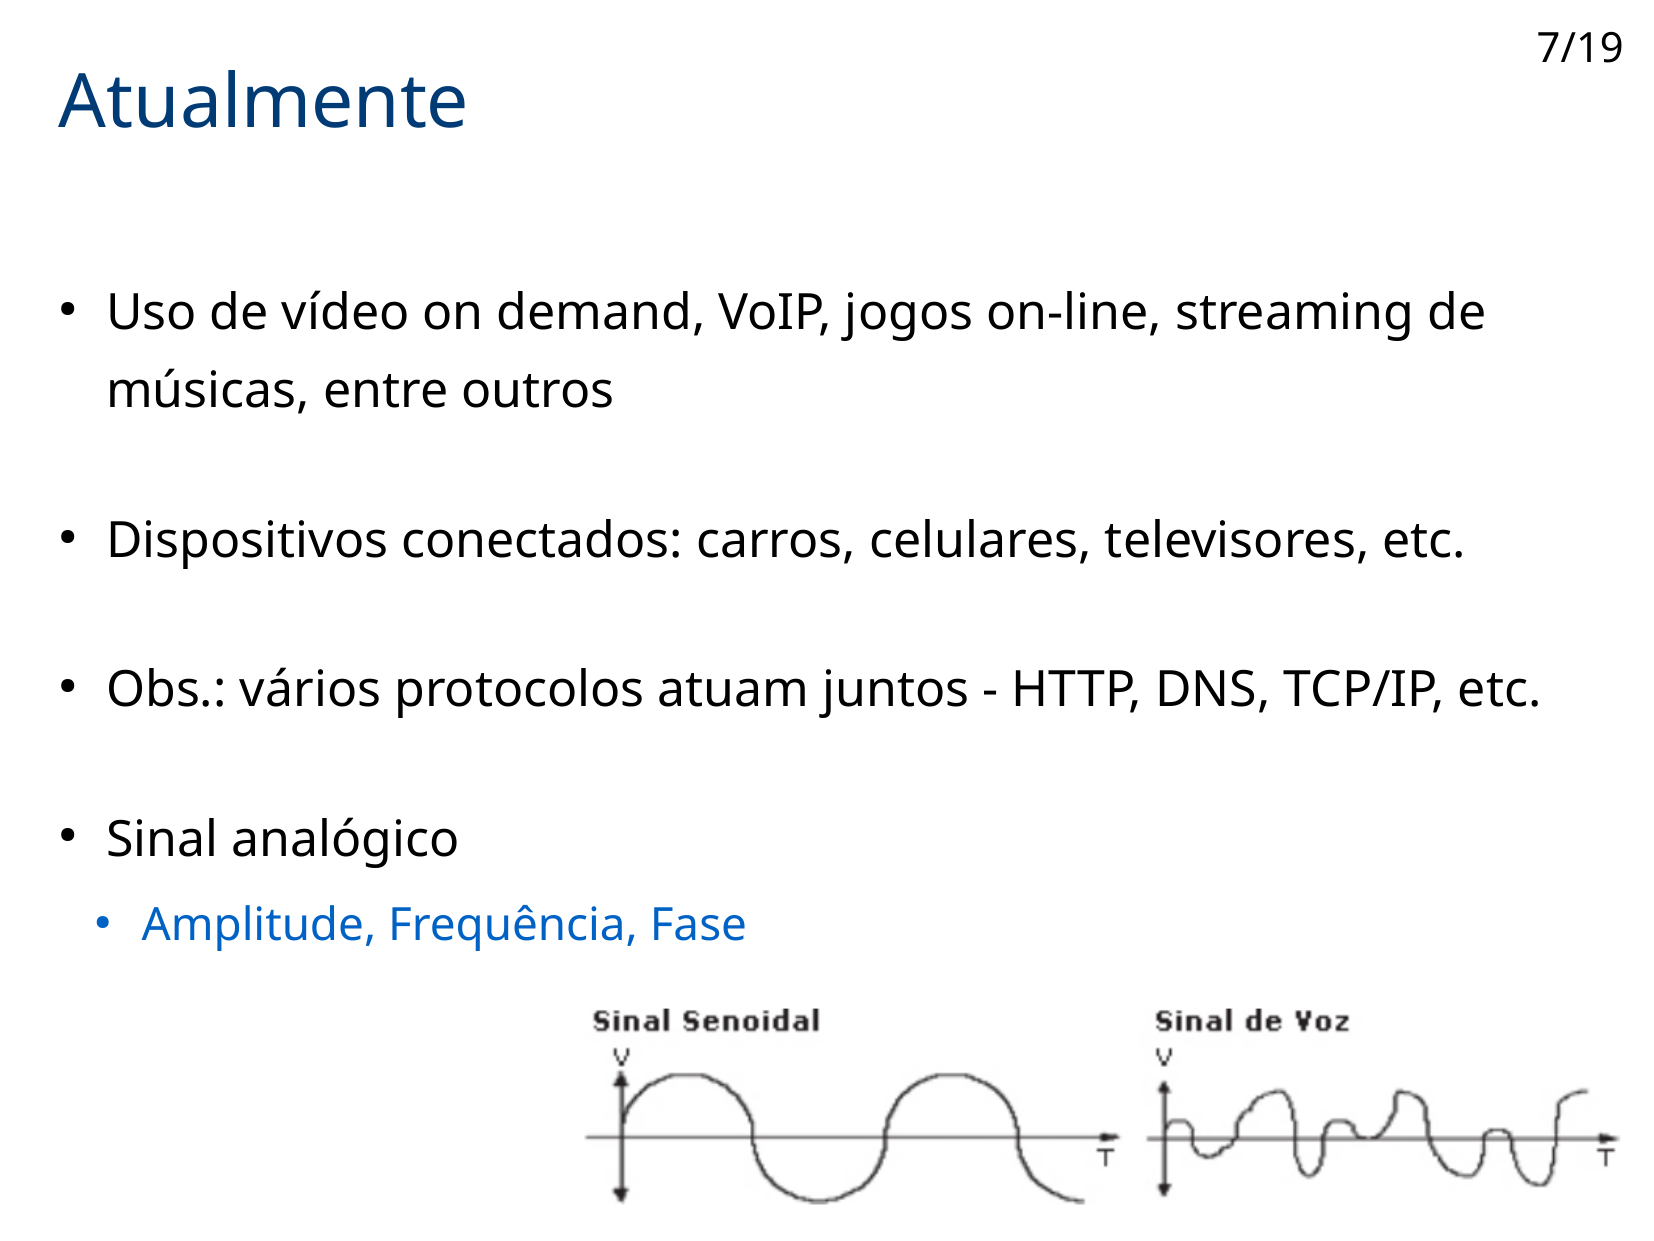

7
# Atualmente
Uso de vídeo on demand, VoIP, jogos on-line, streaming de músicas, entre outros
Dispositivos conectados: carros, celulares, televisores, etc.
Obs.: vários protocolos atuam juntos - HTTP, DNS, TCP/IP, etc.
Sinal analógico
Amplitude, Frequência, Fase